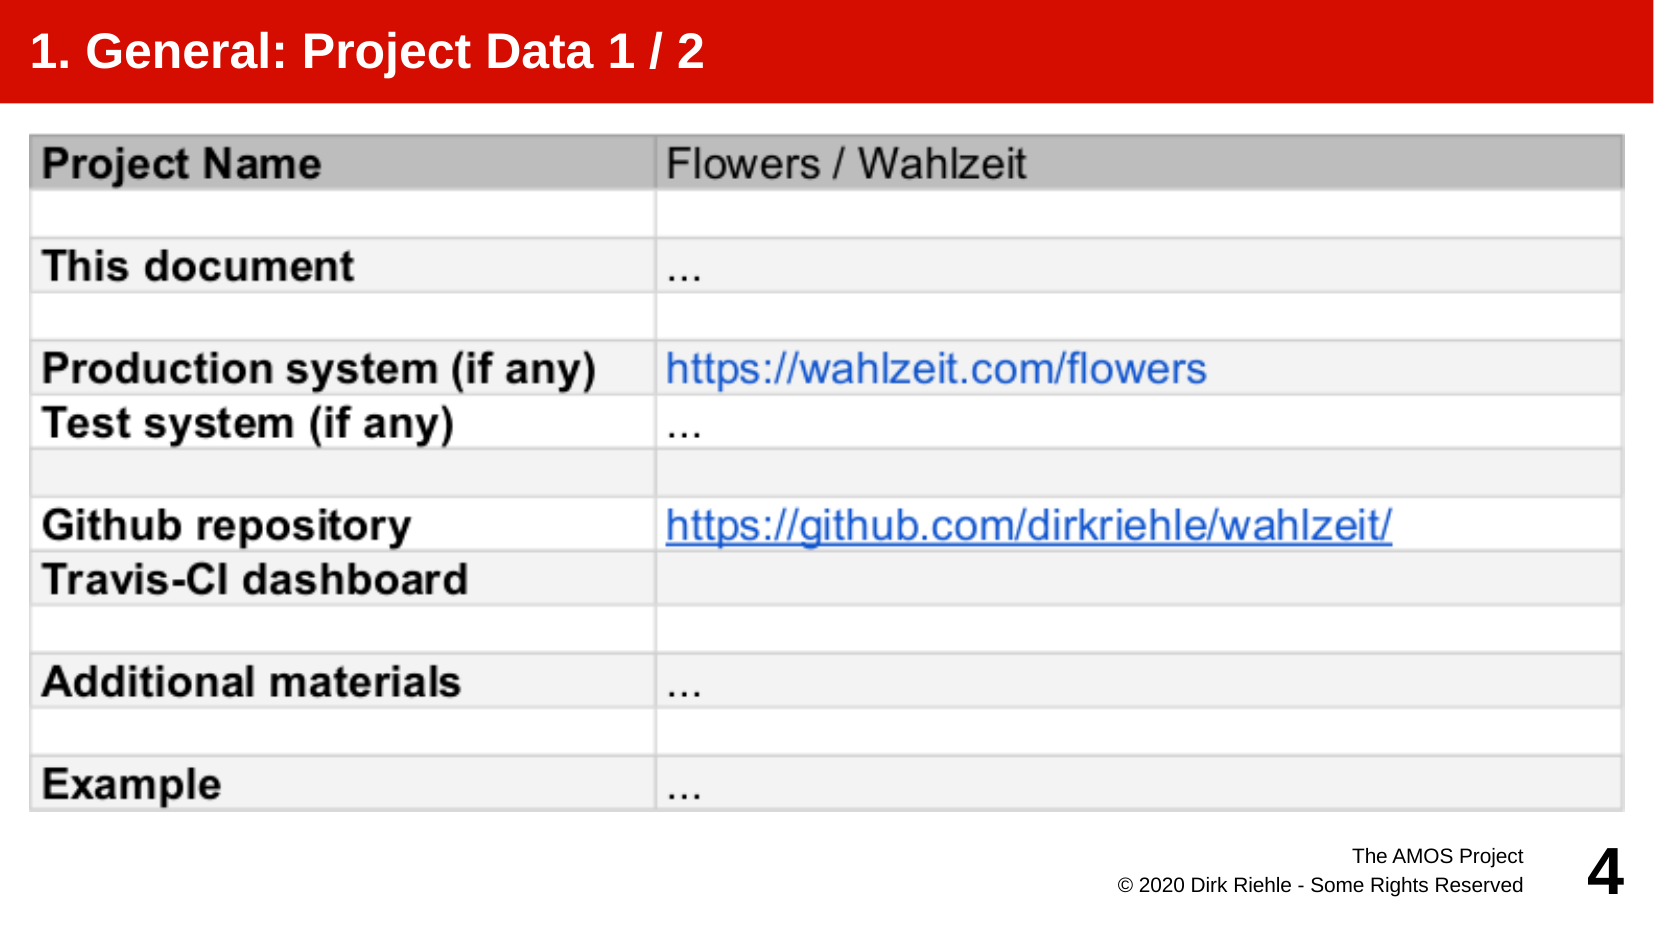

# 1. General: Project Data 1 / 2
The AMOS Project
4
© 2020 Dirk Riehle - Some Rights Reserved